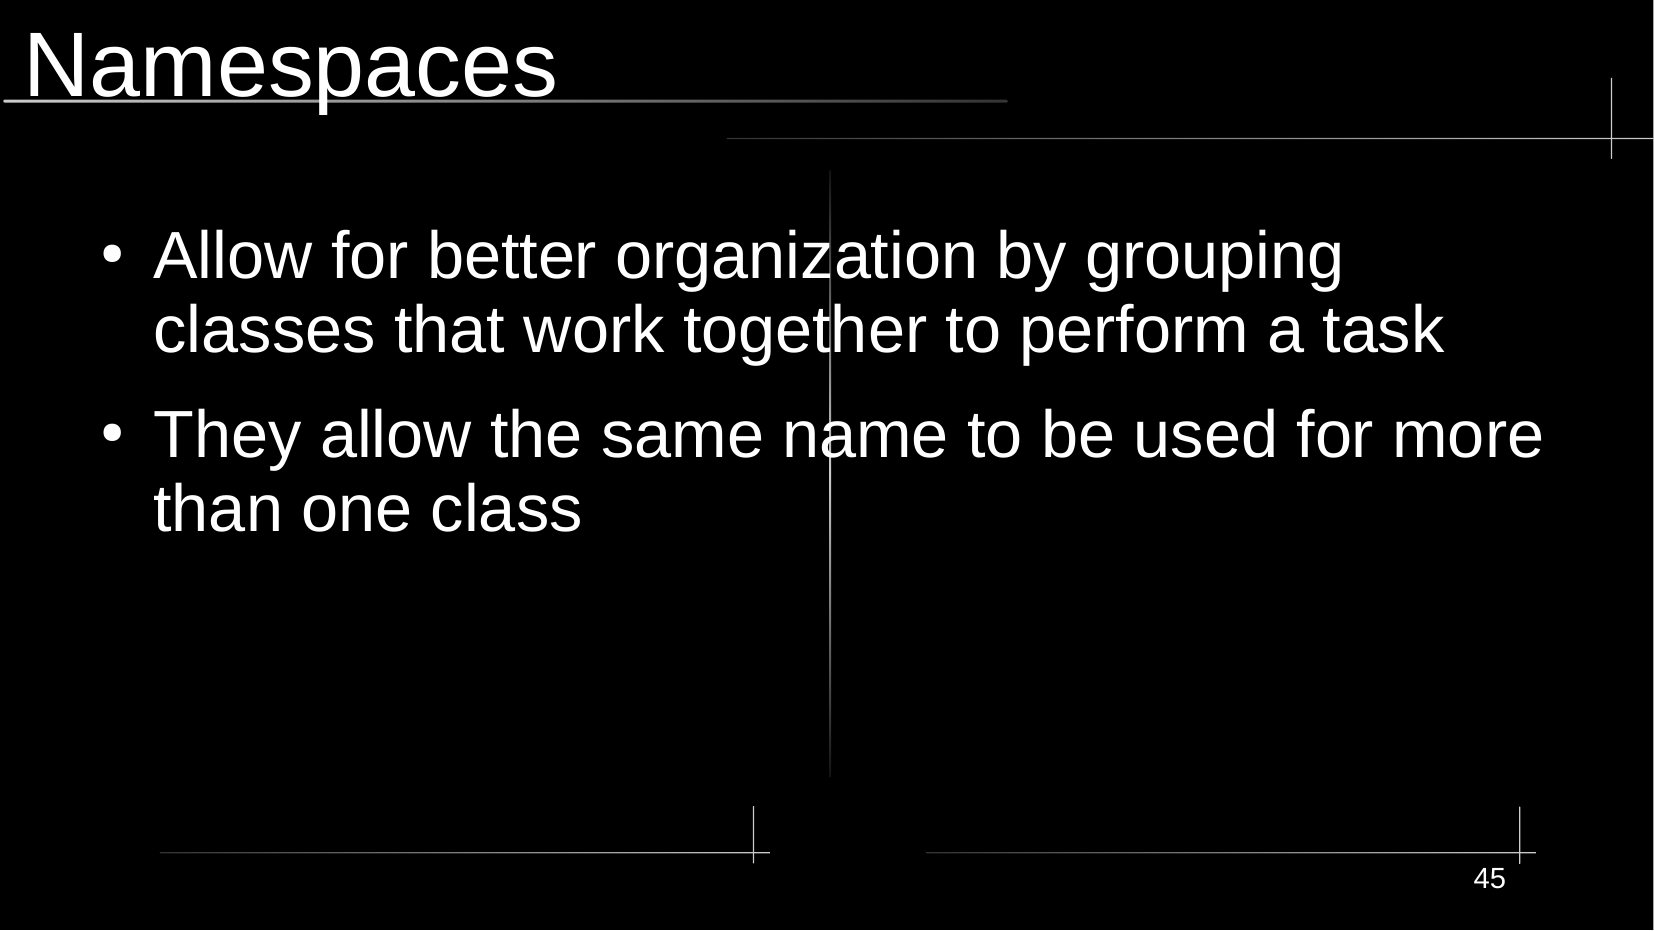

# Namespaces
Allow for better organization by grouping classes that work together to perform a task
They allow the same name to be used for more than one class
45